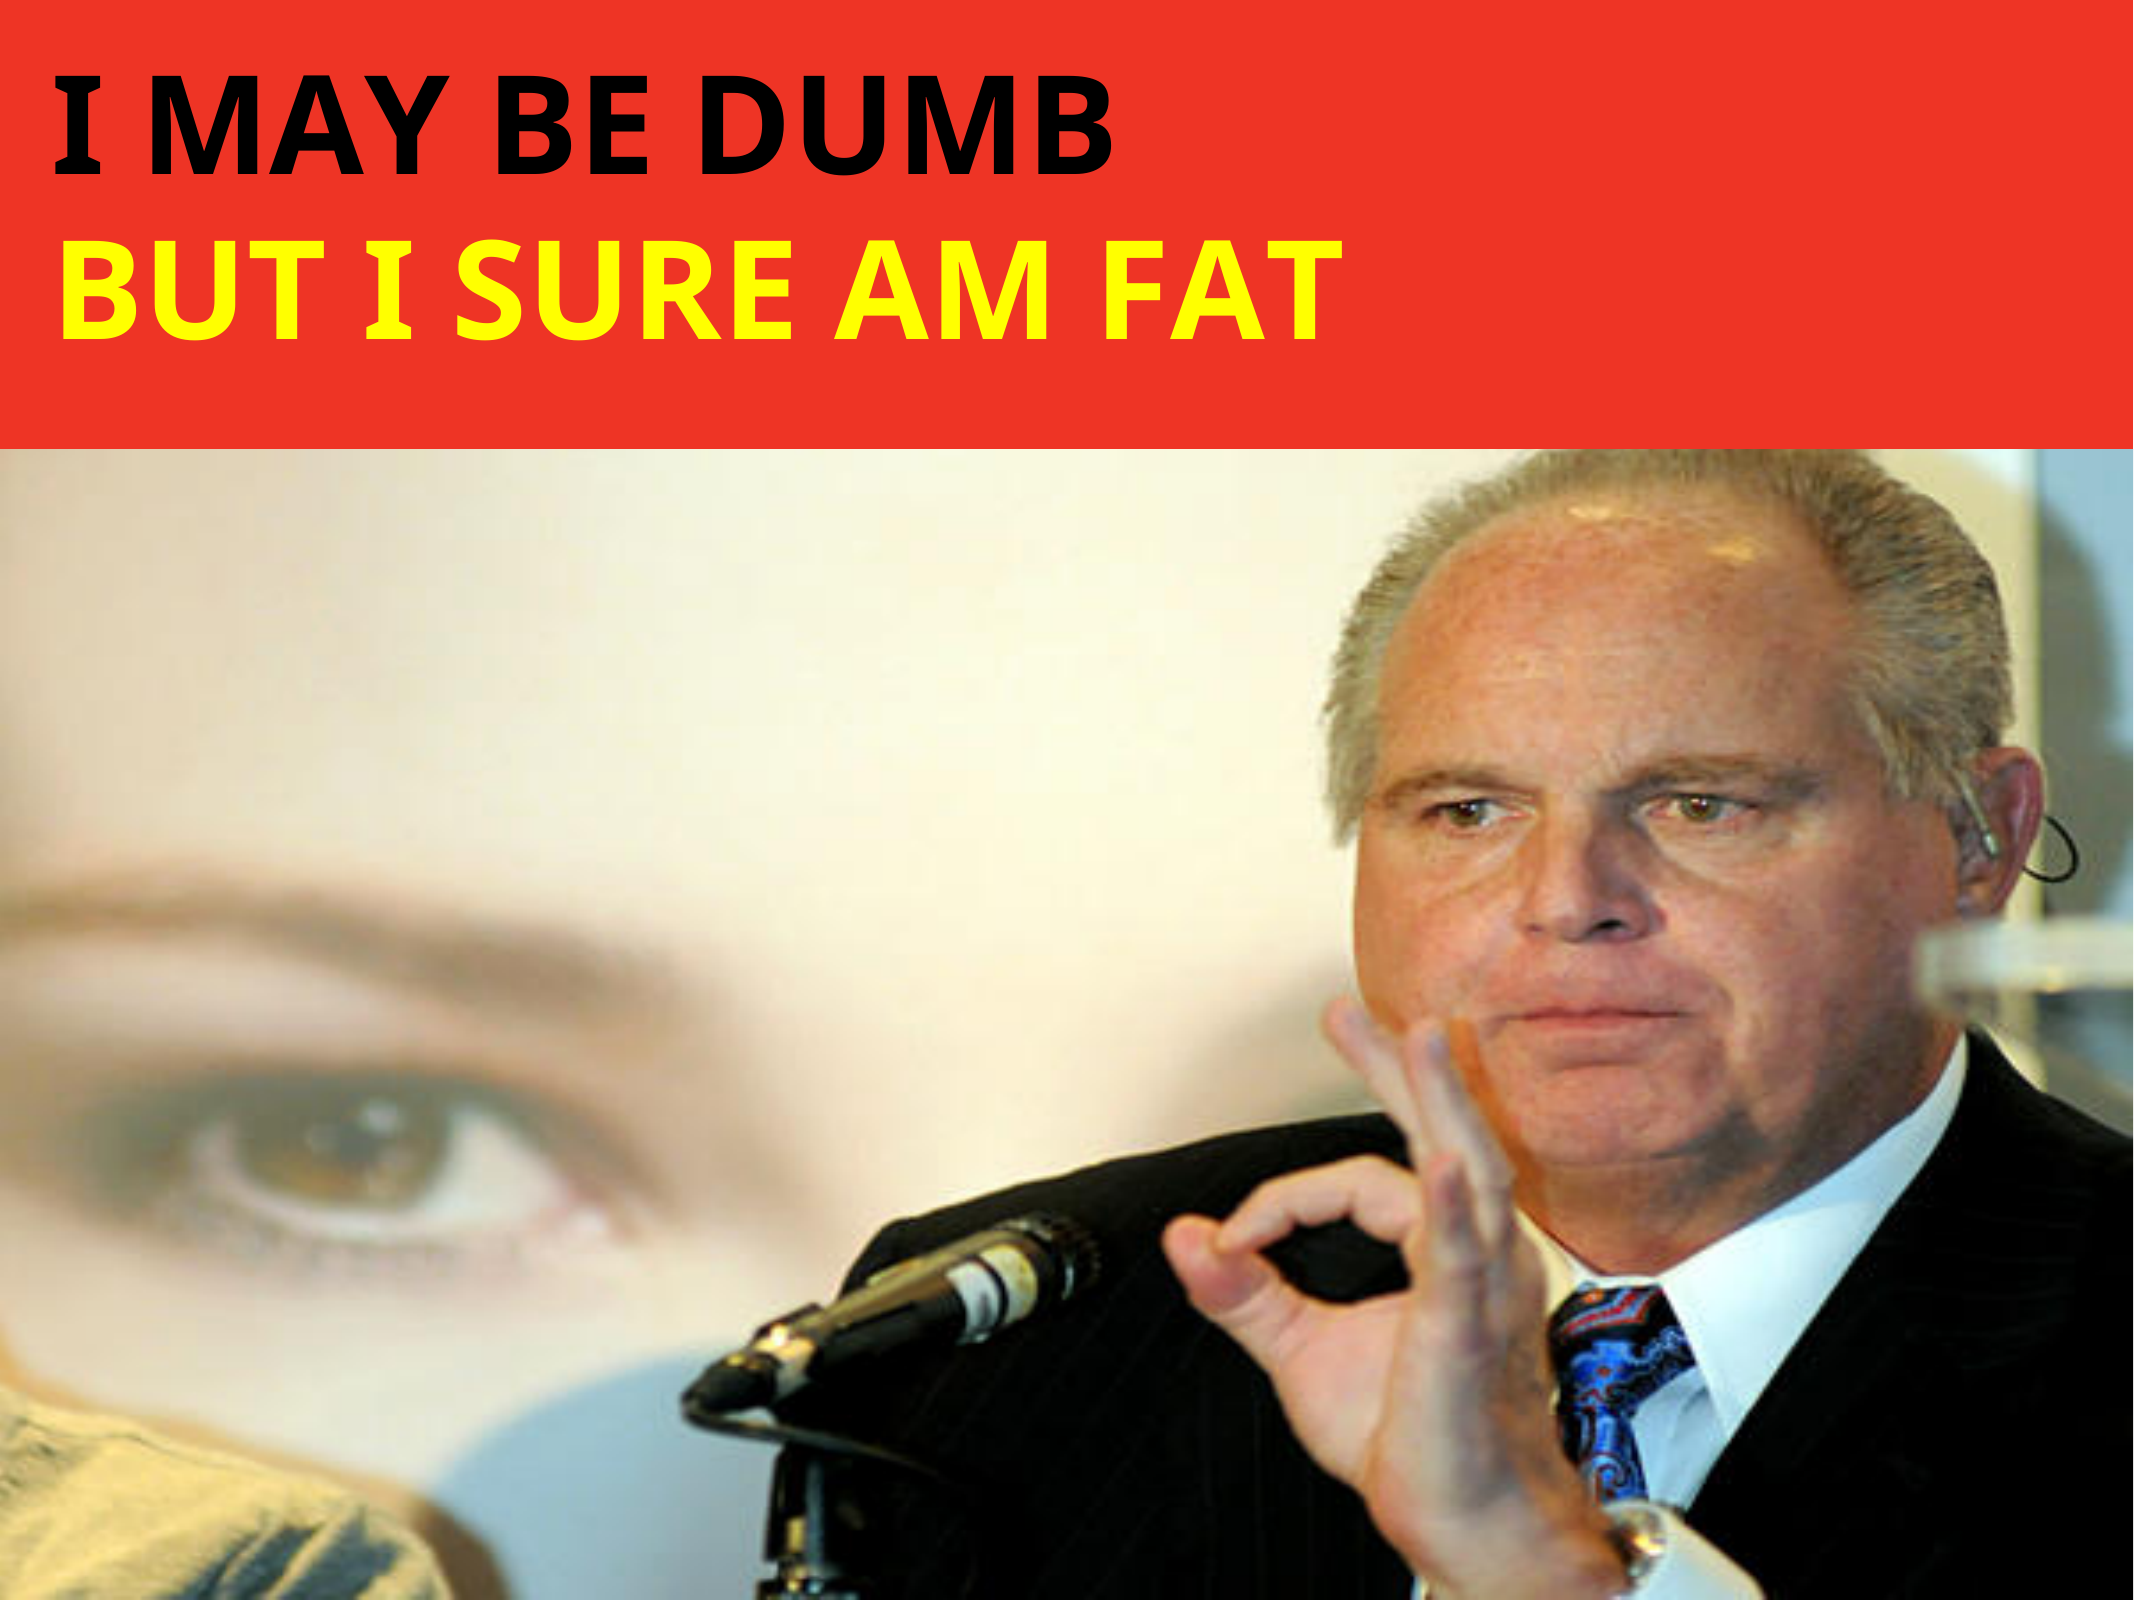

I MAY BE DUMB
BUT I SURE AM FAT